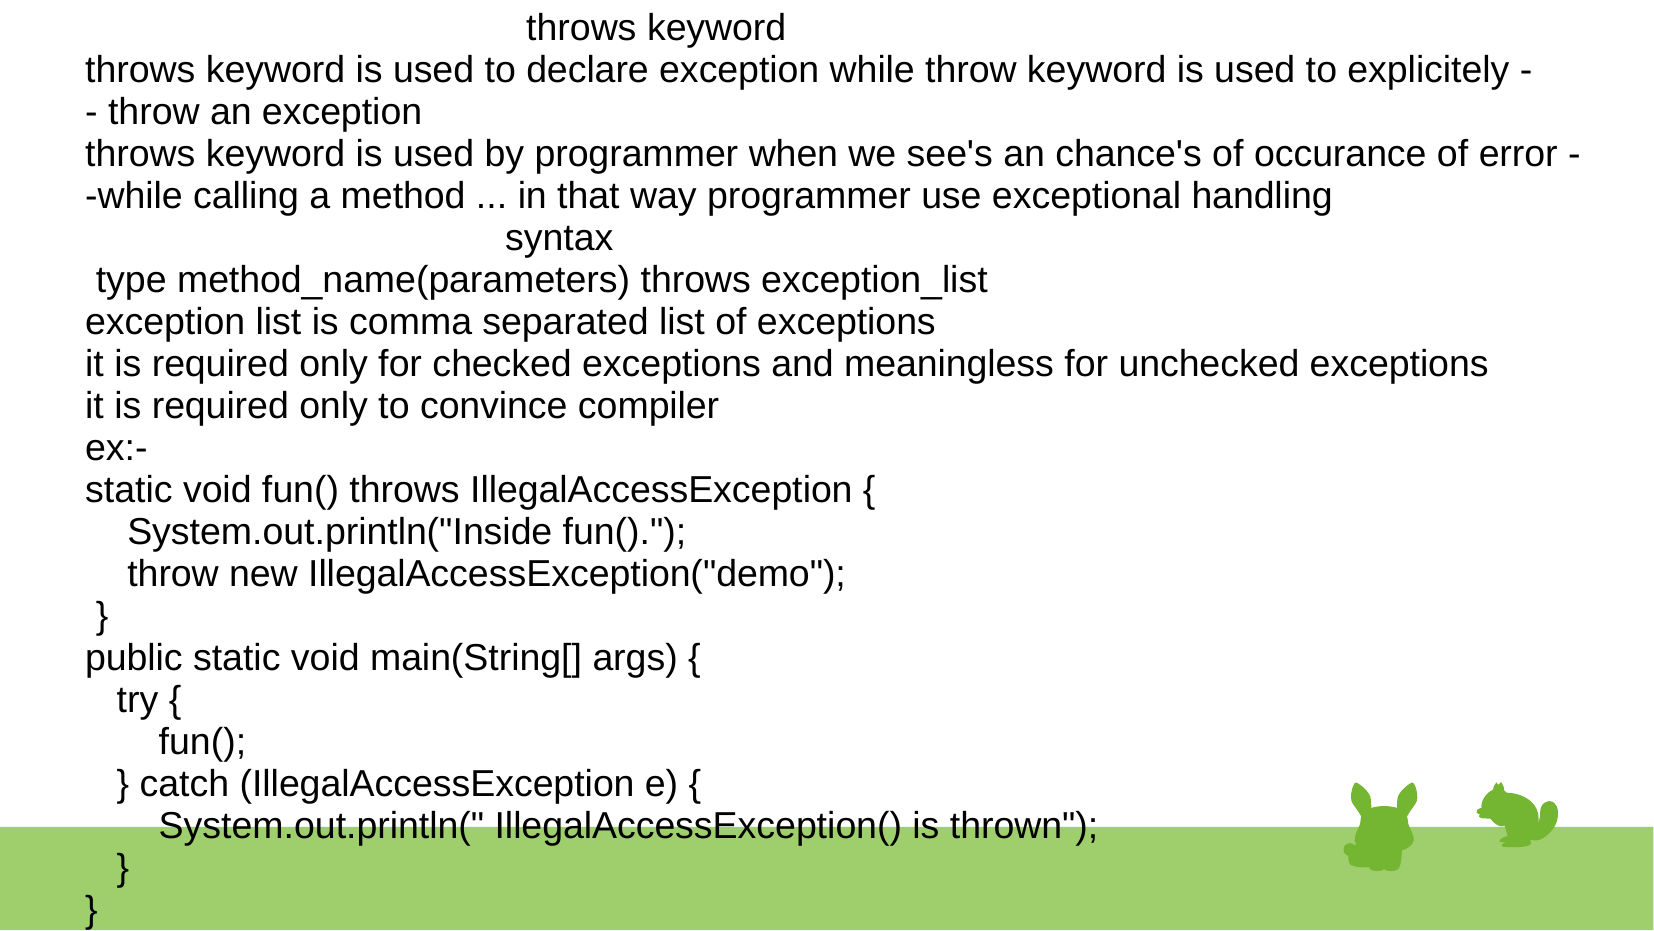

throws keyword
throws keyword is used to declare exception while throw keyword is used to explicitely -
- throw an exception
throws keyword is used by programmer when we see's an chance's of occurance of error -
-while calling a method ... in that way programmer use exceptional handling
 syntax
 type method_name(parameters) throws exception_list
exception list is comma separated list of exceptions
it is required only for checked exceptions and meaningless for unchecked exceptions
it is required only to convince compiler
ex:-
static void fun() throws IllegalAccessException {
 System.out.println("Inside fun().");
 throw new IllegalAccessException("demo");
 }
public static void main(String[] args) {
 try {
 fun();
 } catch (IllegalAccessException e) {
 System.out.println(" IllegalAccessException() is thrown");
 }
}